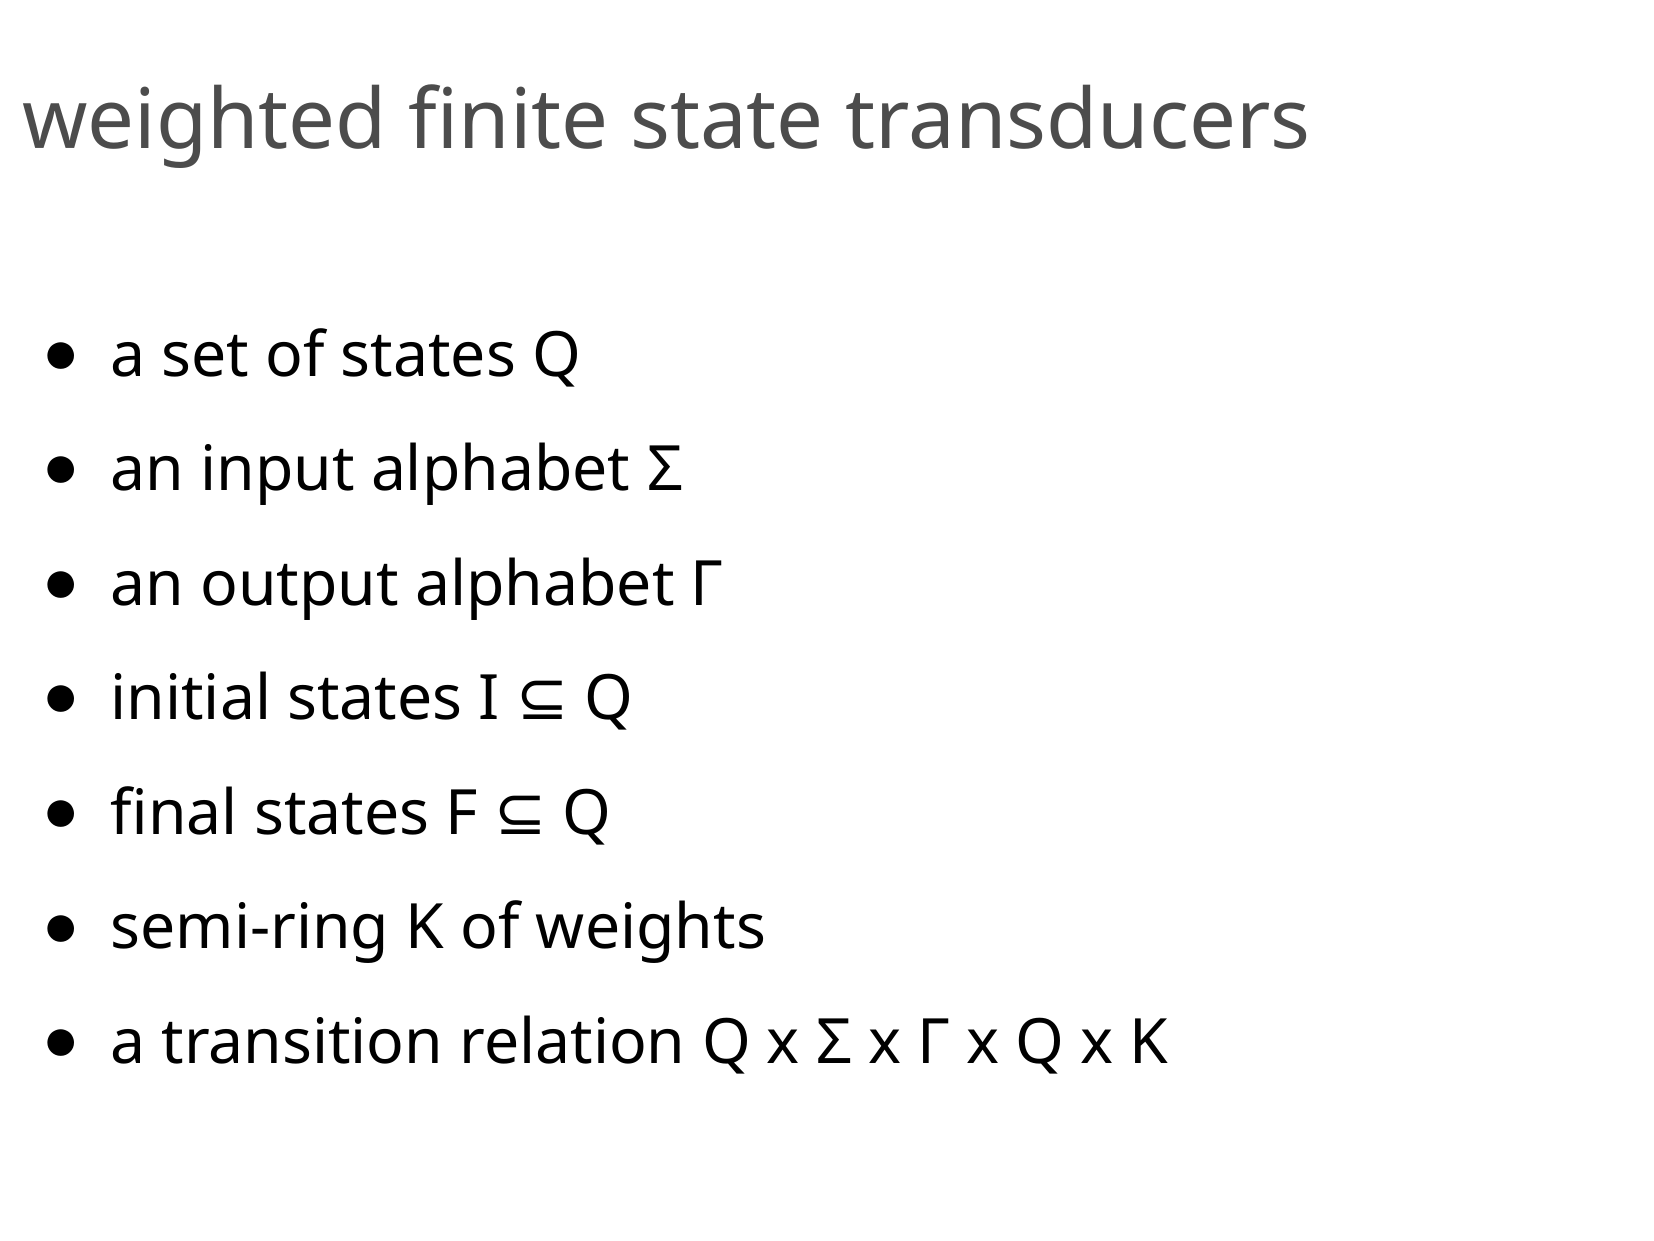

# weighted finite state transducers
a set of states Q
an input alphabet Σ
an output alphabet Γ
initial states I ⊆ Q
final states F ⊆ Q
semi-ring K of weights
a transition relation Q x Σ x Γ x Q x K